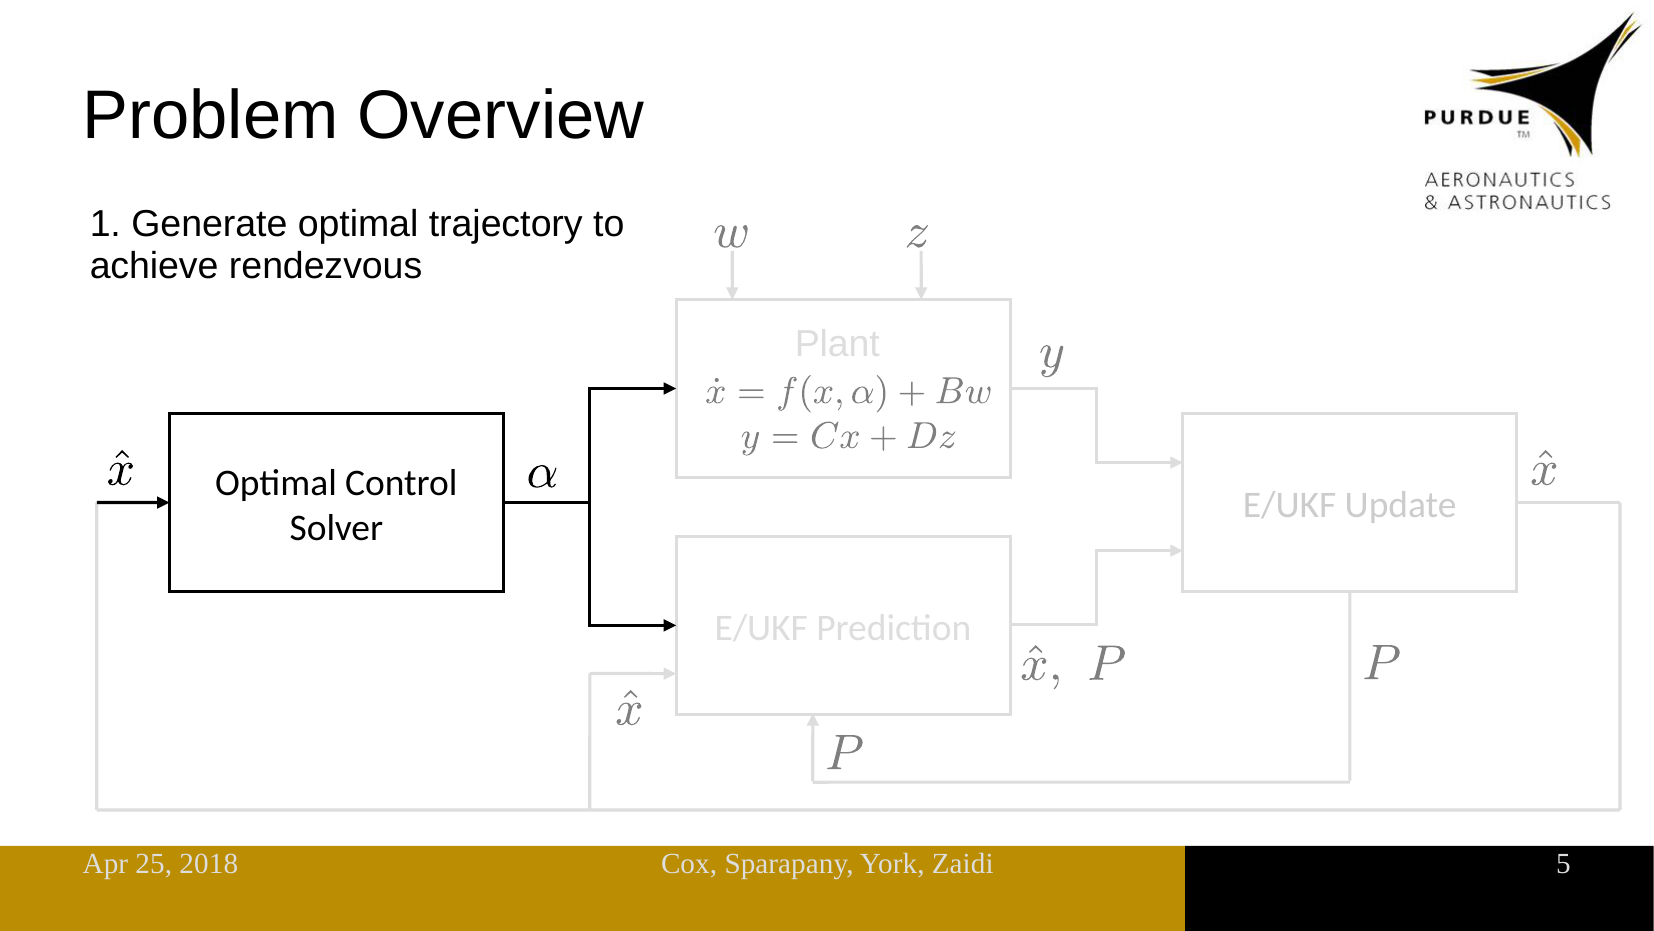

# Problem Overview
1. Generate optimal trajectory to achieve rendezvous
Plant
Optimal Control Solver
E/UKF Update
E/UKF Prediction
Apr 25, 2018
Cox, Sparapany, York, Zaidi
5